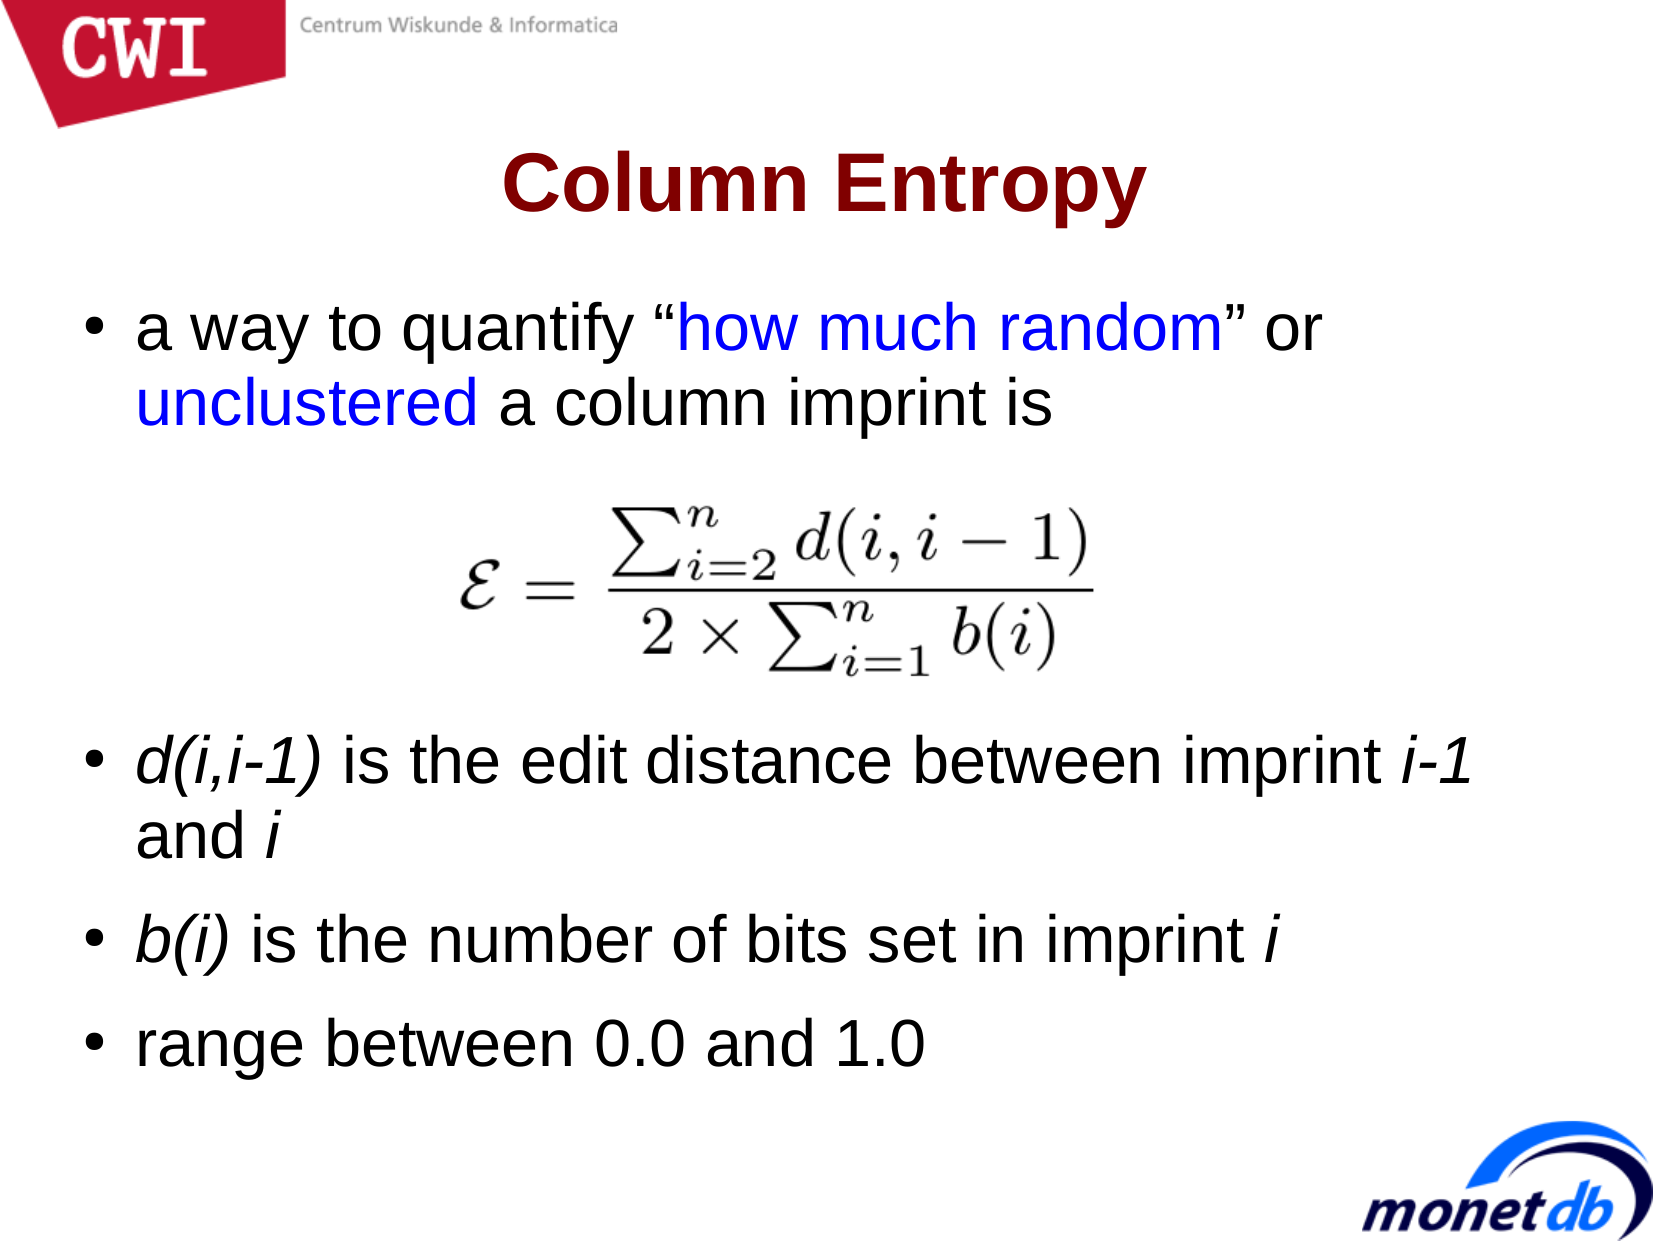

# Column Entropy
a way to quantify “how much random” or unclustered a column imprint is
d(i,i-1) is the edit distance between imprint i-1 and i
b(i) is the number of bits set in imprint i
range between 0.0 and 1.0